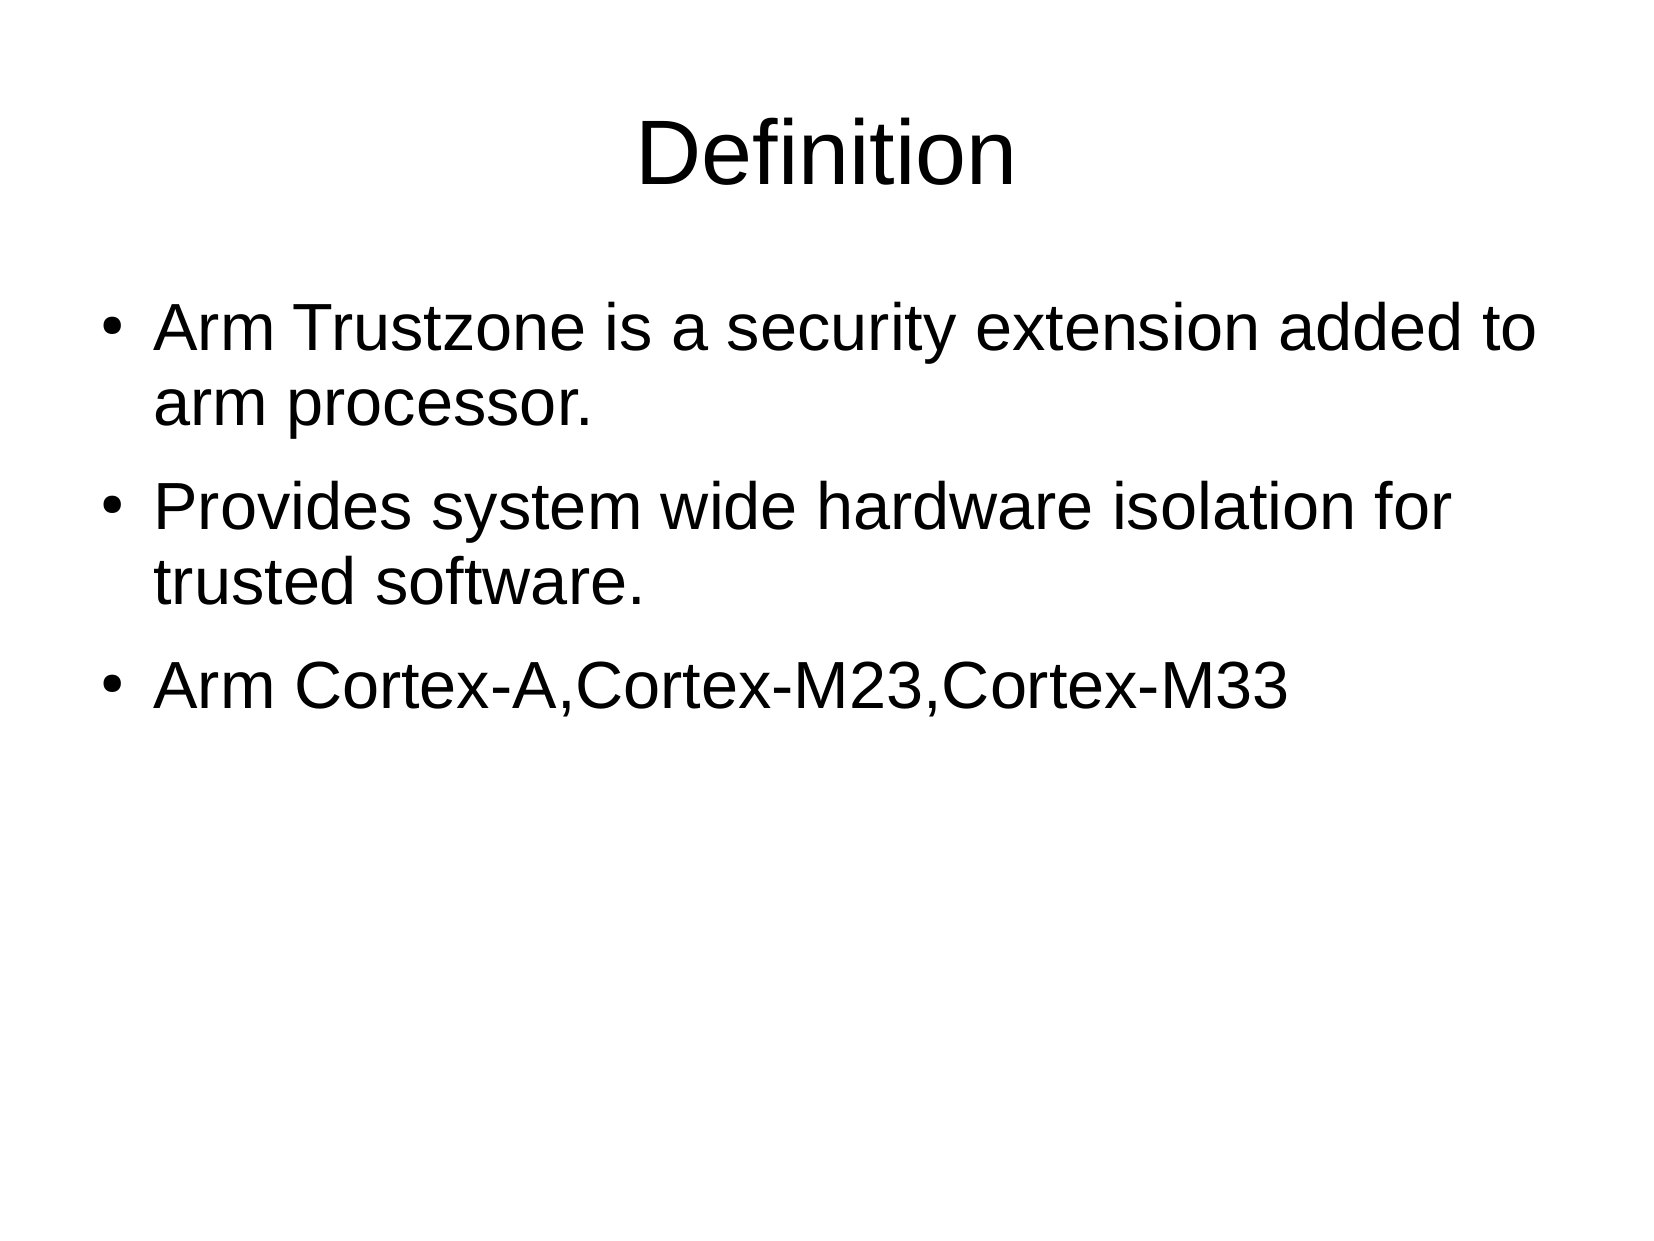

# Definition
Arm Trustzone is a security extension added to arm processor.
Provides system wide hardware isolation for trusted software.
Arm Cortex-A,Cortex-M23,Cortex-M33